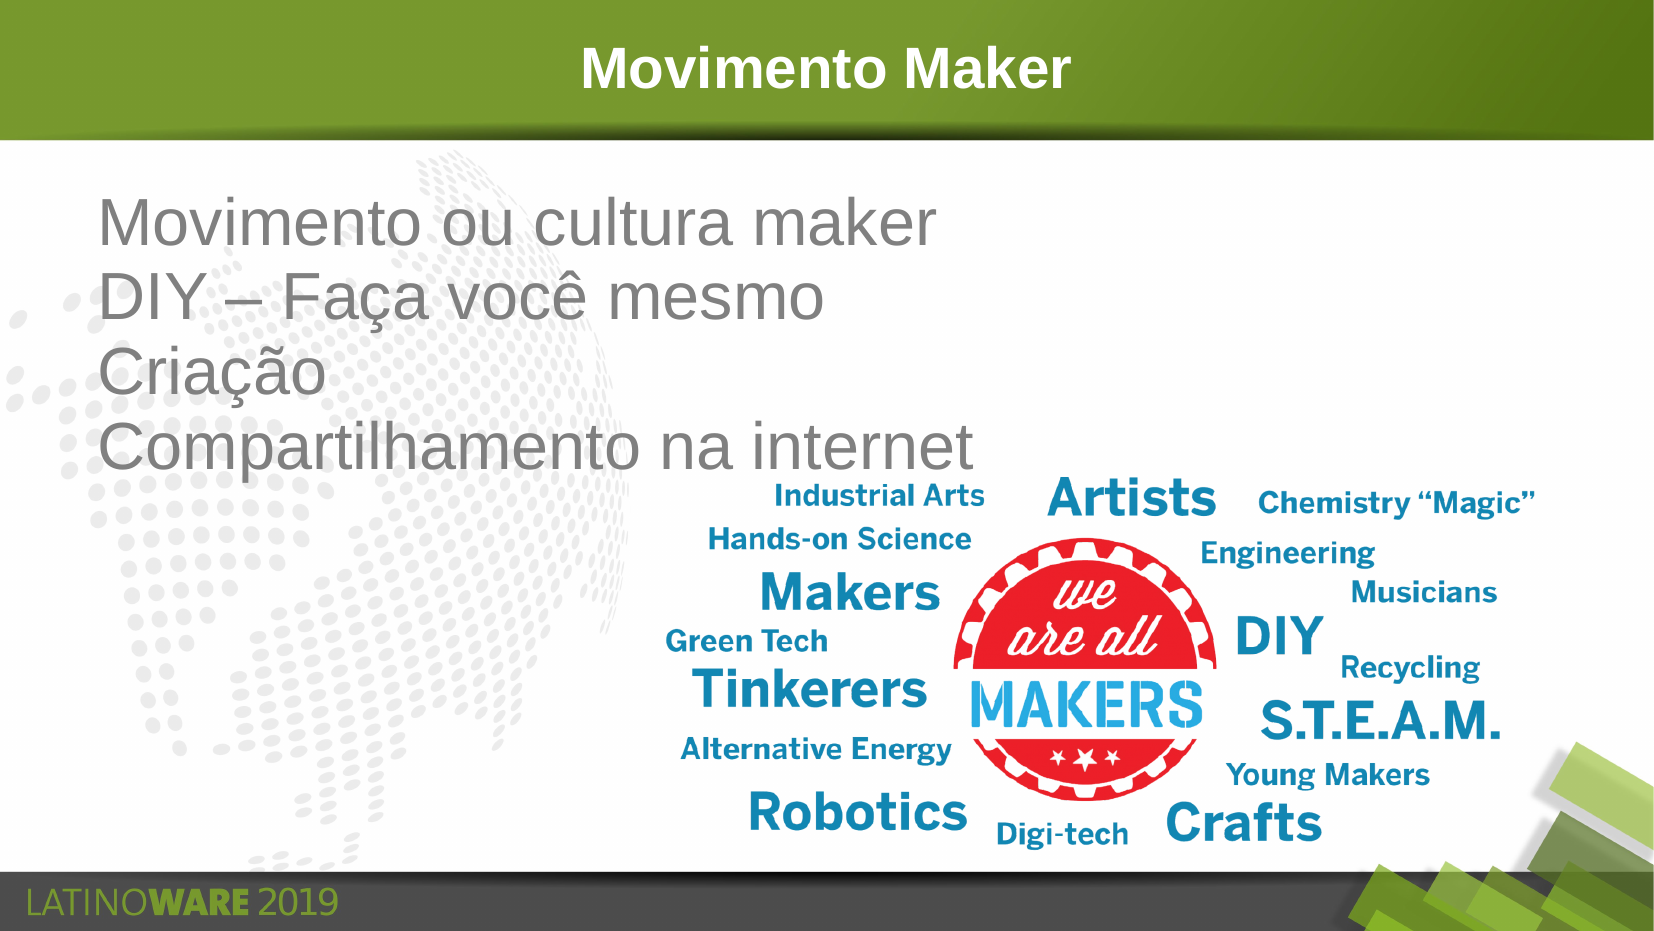

Movimento Maker
Movimento ou cultura maker
DIY – Faça você mesmo
Criação
Compartilhamento na internet